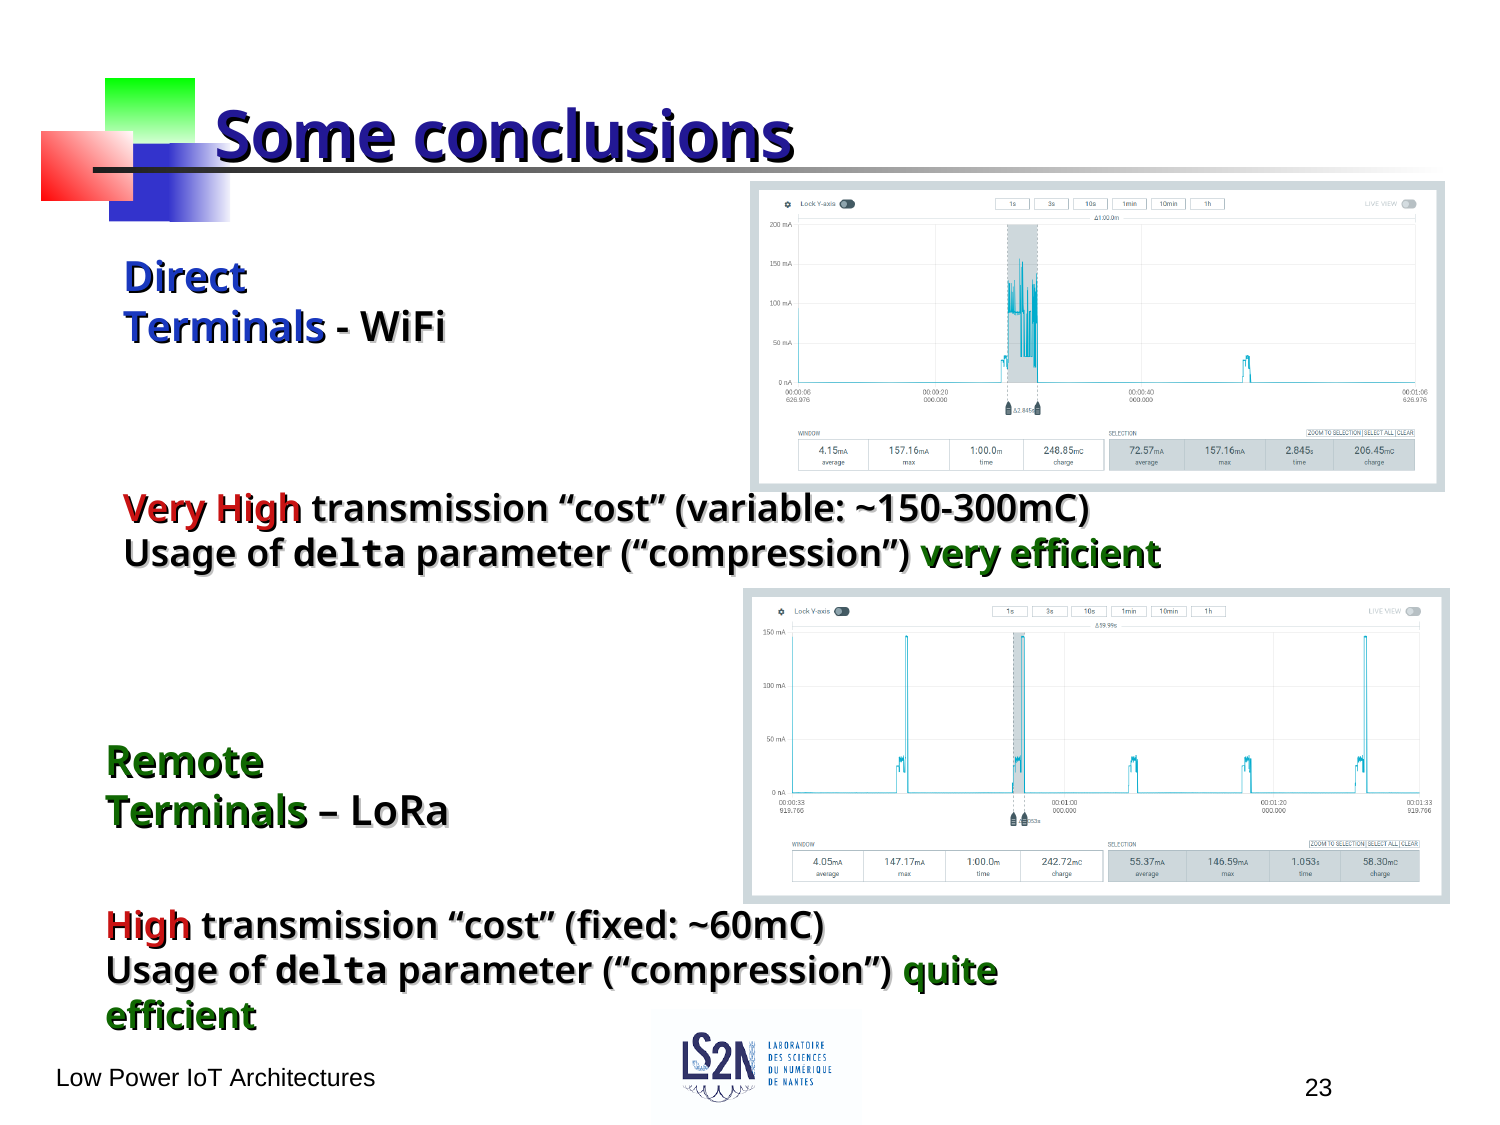

# Some conclusions
Direct Terminals - WiFi
Very High transmission “cost” (variable: ~150-300mC)
Usage of delta parameter (“compression”) very efficient
Remote Terminals – LoRa
High transmission “cost” (fixed: ~60mC)
Usage of delta parameter (“compression”) quite efficient
23